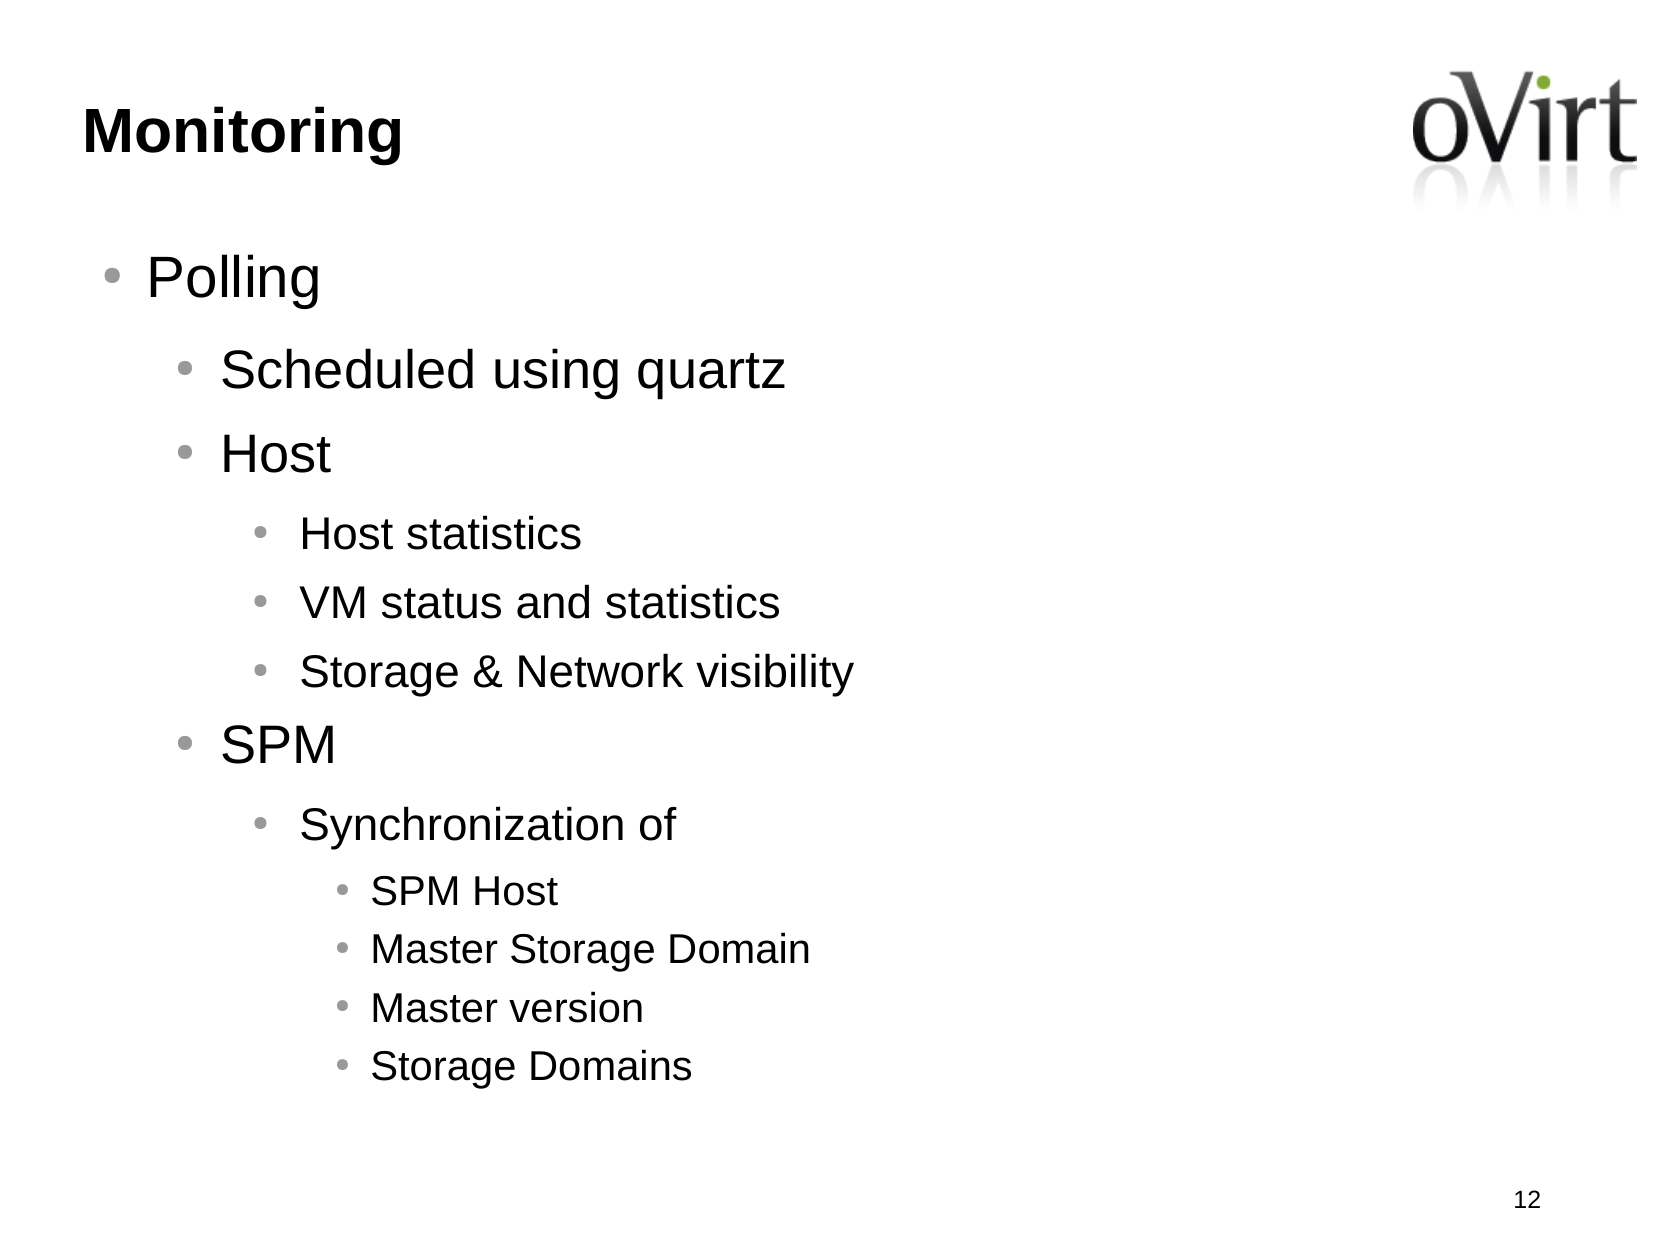

# Monitoring
Polling
Scheduled using quartz
Host
Host statistics
VM status and statistics
Storage & Network visibility
SPM
Synchronization of
SPM Host
Master Storage Domain
Master version
Storage Domains